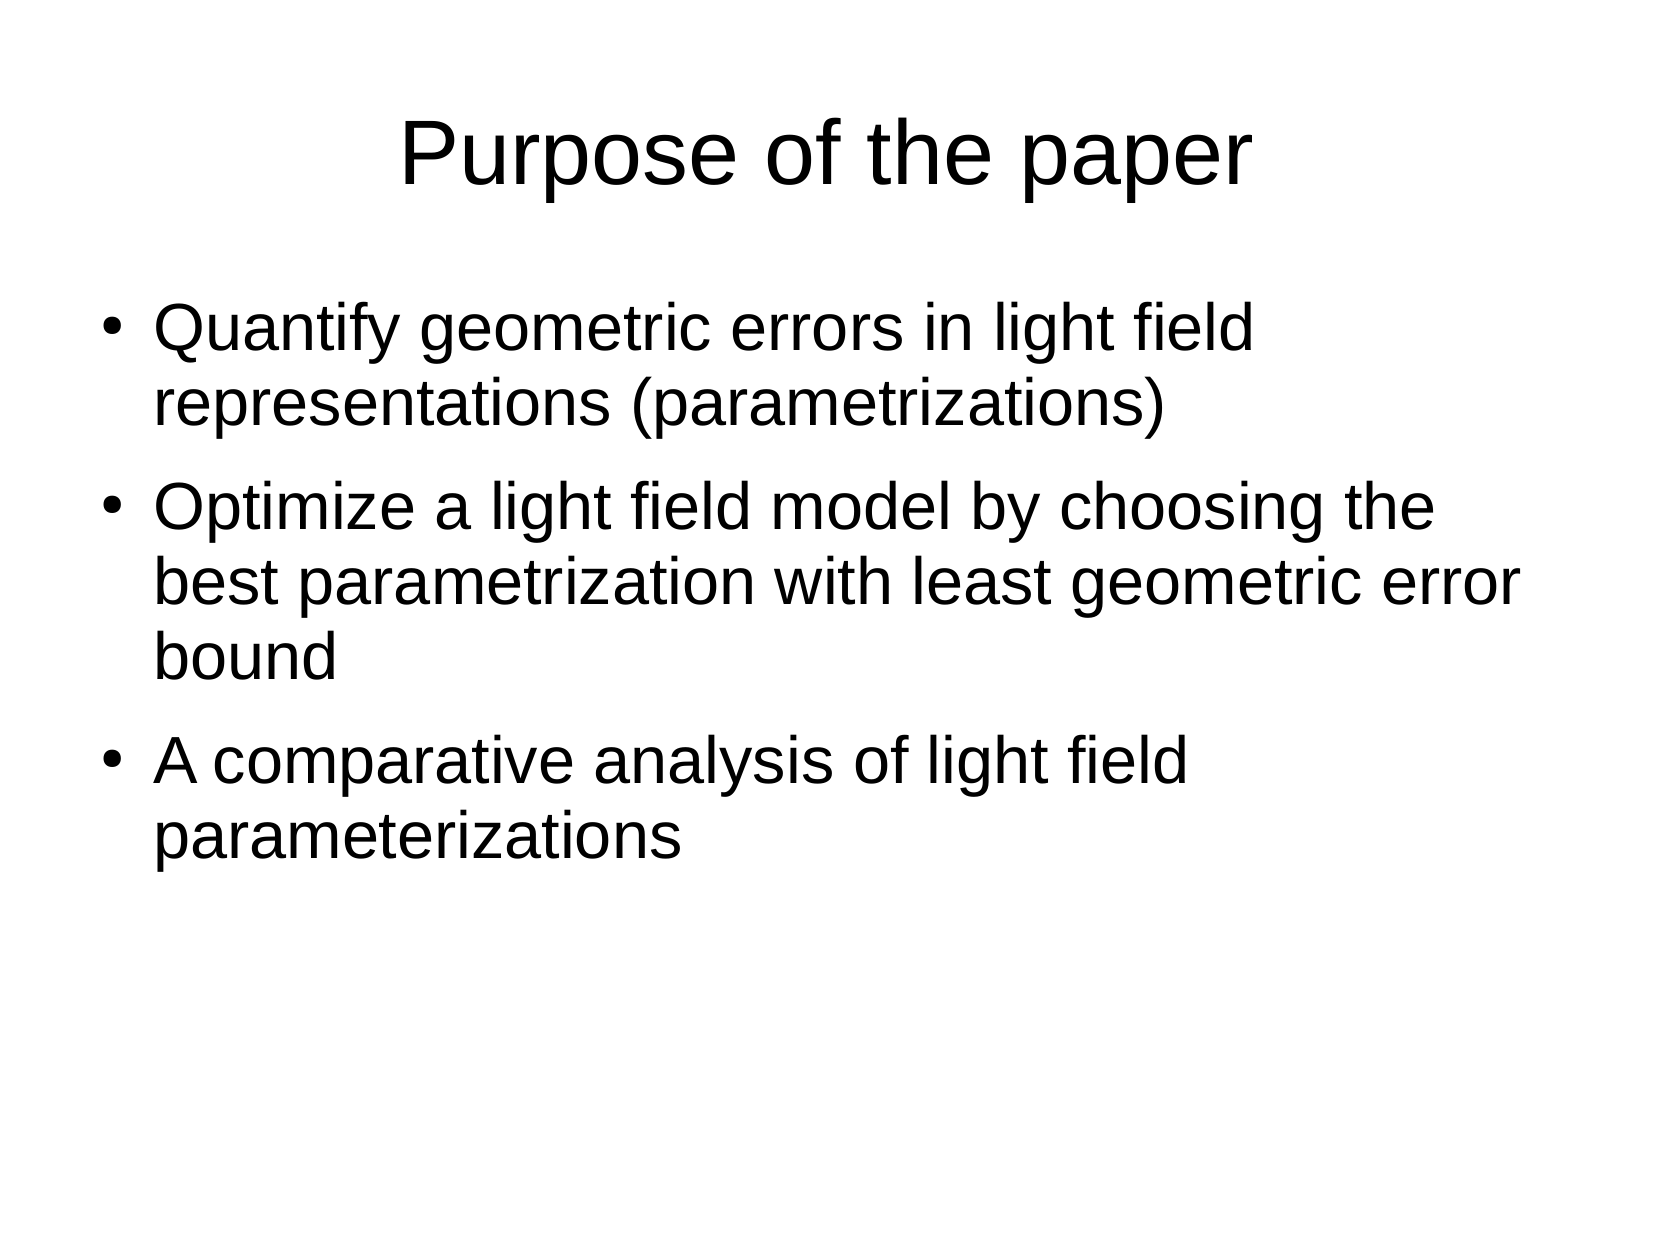

# Purpose of the paper
Quantify geometric errors in light field representations (parametrizations)
Optimize a light field model by choosing the best parametrization with least geometric error bound
A comparative analysis of light field parameterizations